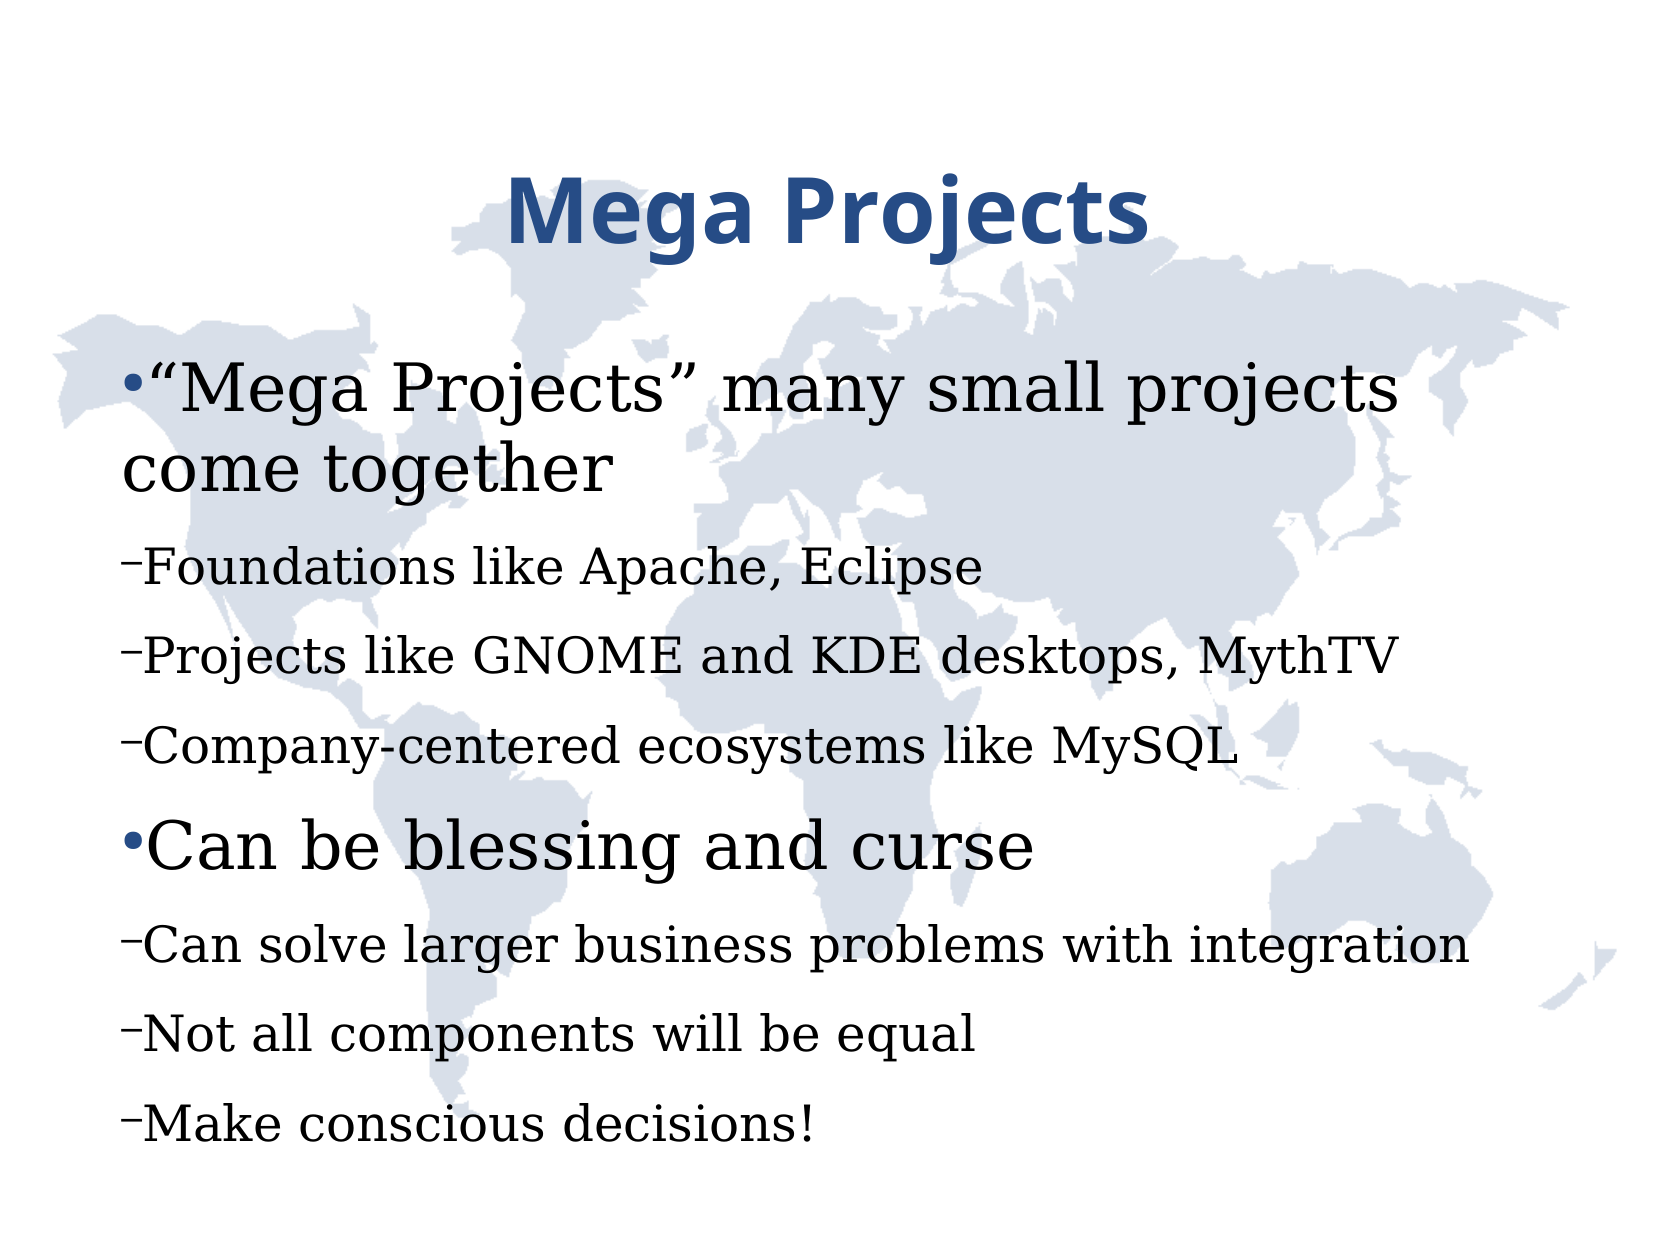

# Mega Projects
“Mega Projects” many small projects come together
Foundations like Apache, Eclipse
Projects like GNOME and KDE desktops, MythTV
Company-centered ecosystems like MySQL
Can be blessing and curse
Can solve larger business problems with integration
Not all components will be equal
Make conscious decisions!